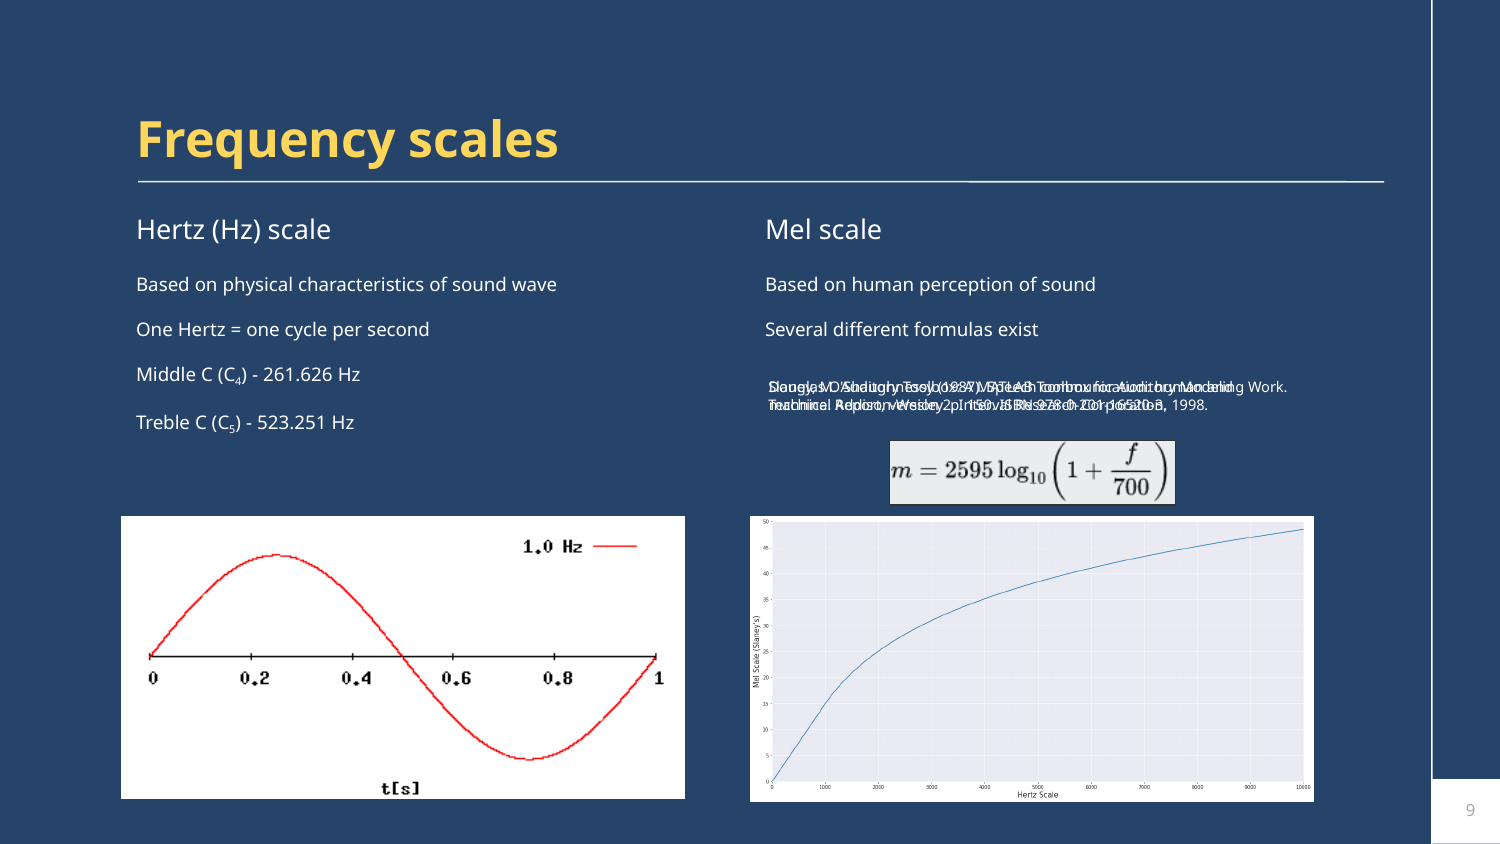

# Frequency scales
Hertz (Hz) scale
Mel scale
Based on physical characteristics of sound wave
One Hertz = one cycle per second
Middle C (C4) - 261.626 Hz
Treble C (C5) - 523.251 Hz
Based on human perception of sound
Several different formulas exist
Slaney, M. Auditory Toolbox: A MATLAB Toolbox for Auditory Modeling Work. Technical Report, version 2, Interval Research Corporation, 1998.
Douglas O'Shaughnessy (1987). Speech communication: human and machine. Addison-Wesley. p. 150. ISBN 978-0-201-16520-3.